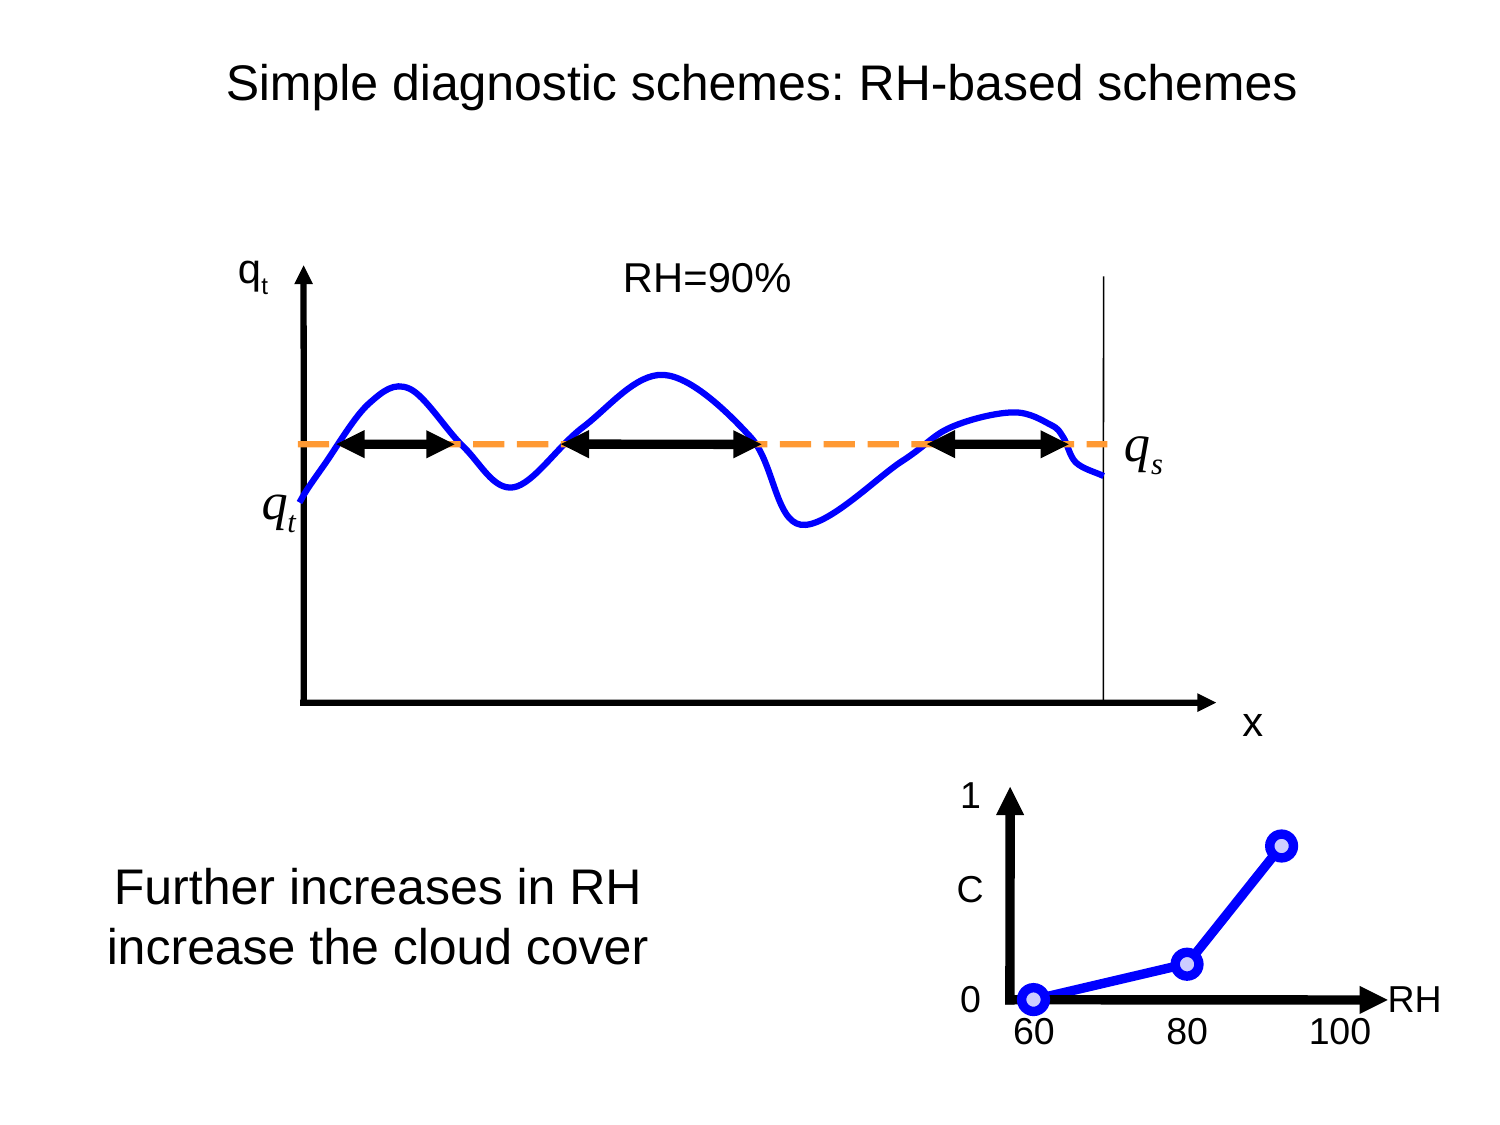

Simple diagnostic schemes: RH-based schemes
qt
RH=90%
x
1
Further increases in RH increase the cloud cover
C
0
RH
60
80
100